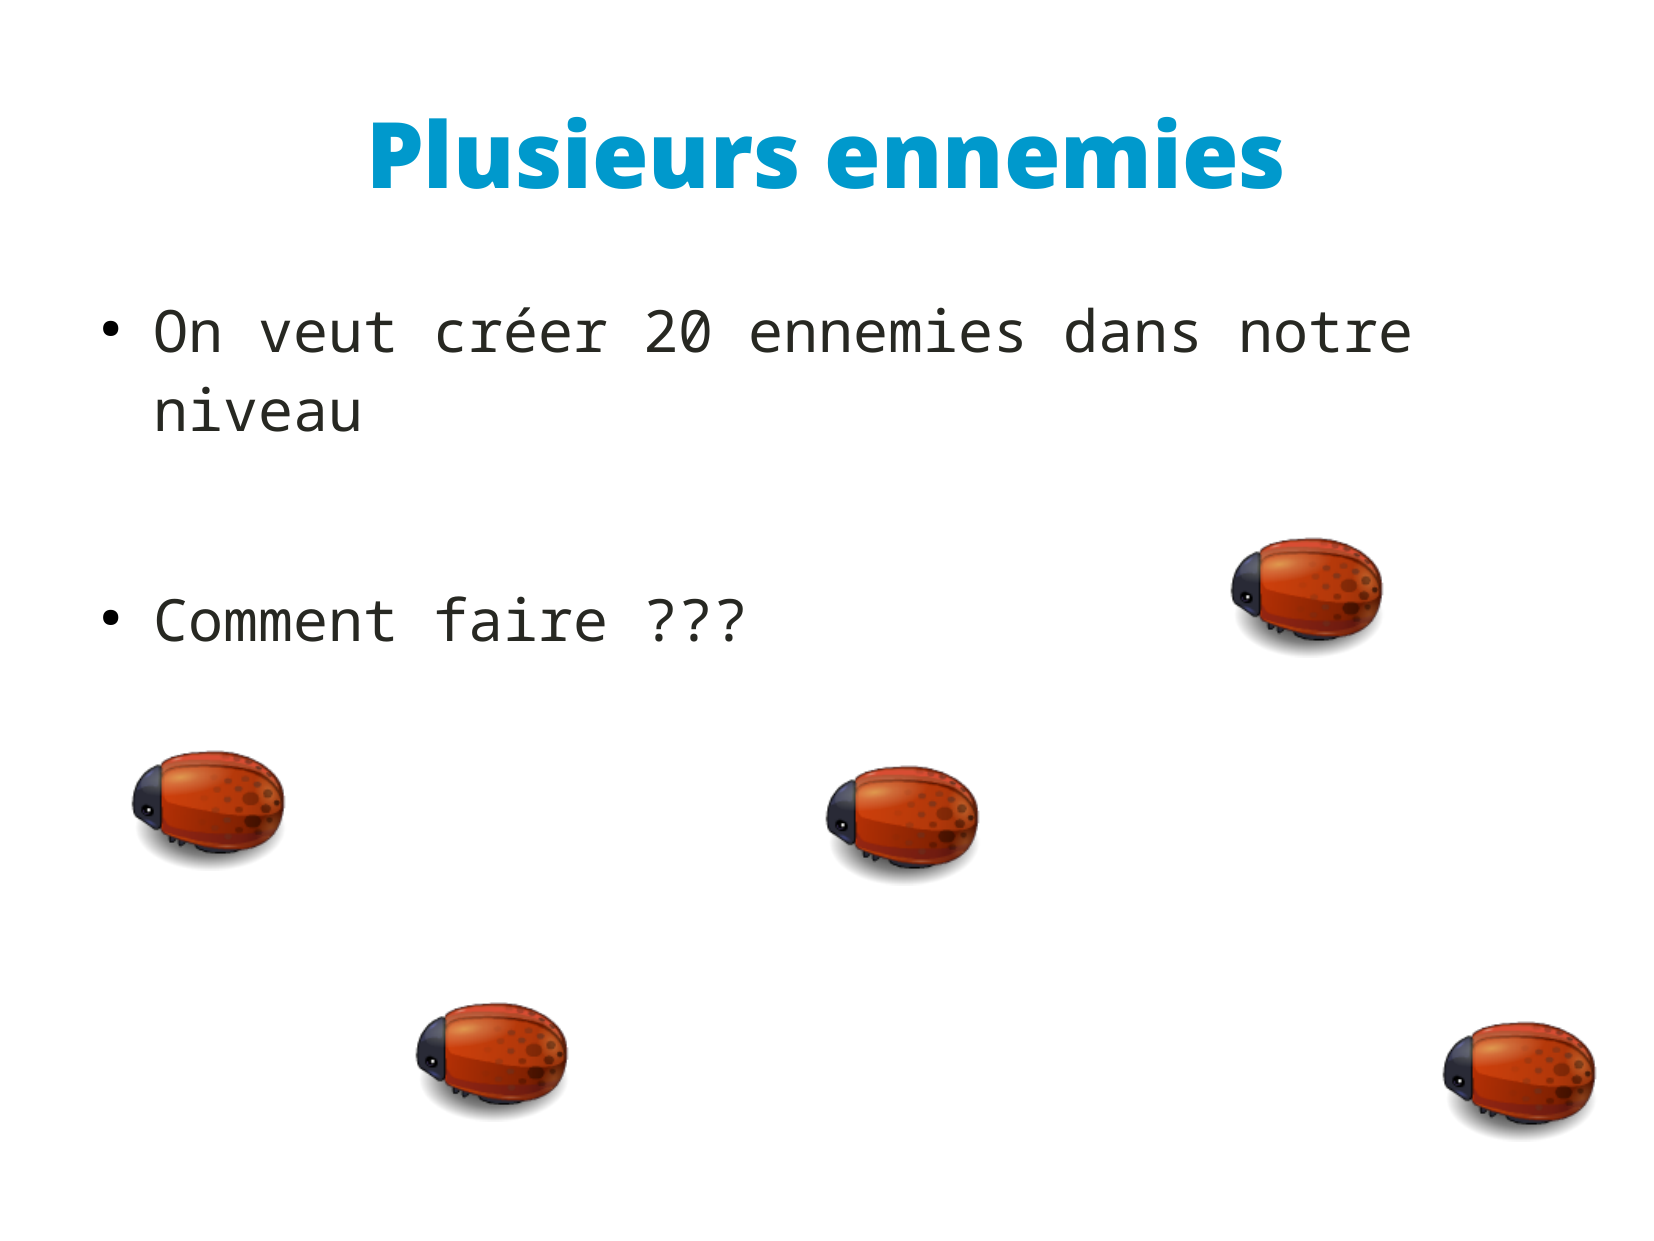

# Plusieurs ennemies
On veut créer 20 ennemies dans notre niveau
Comment faire ???